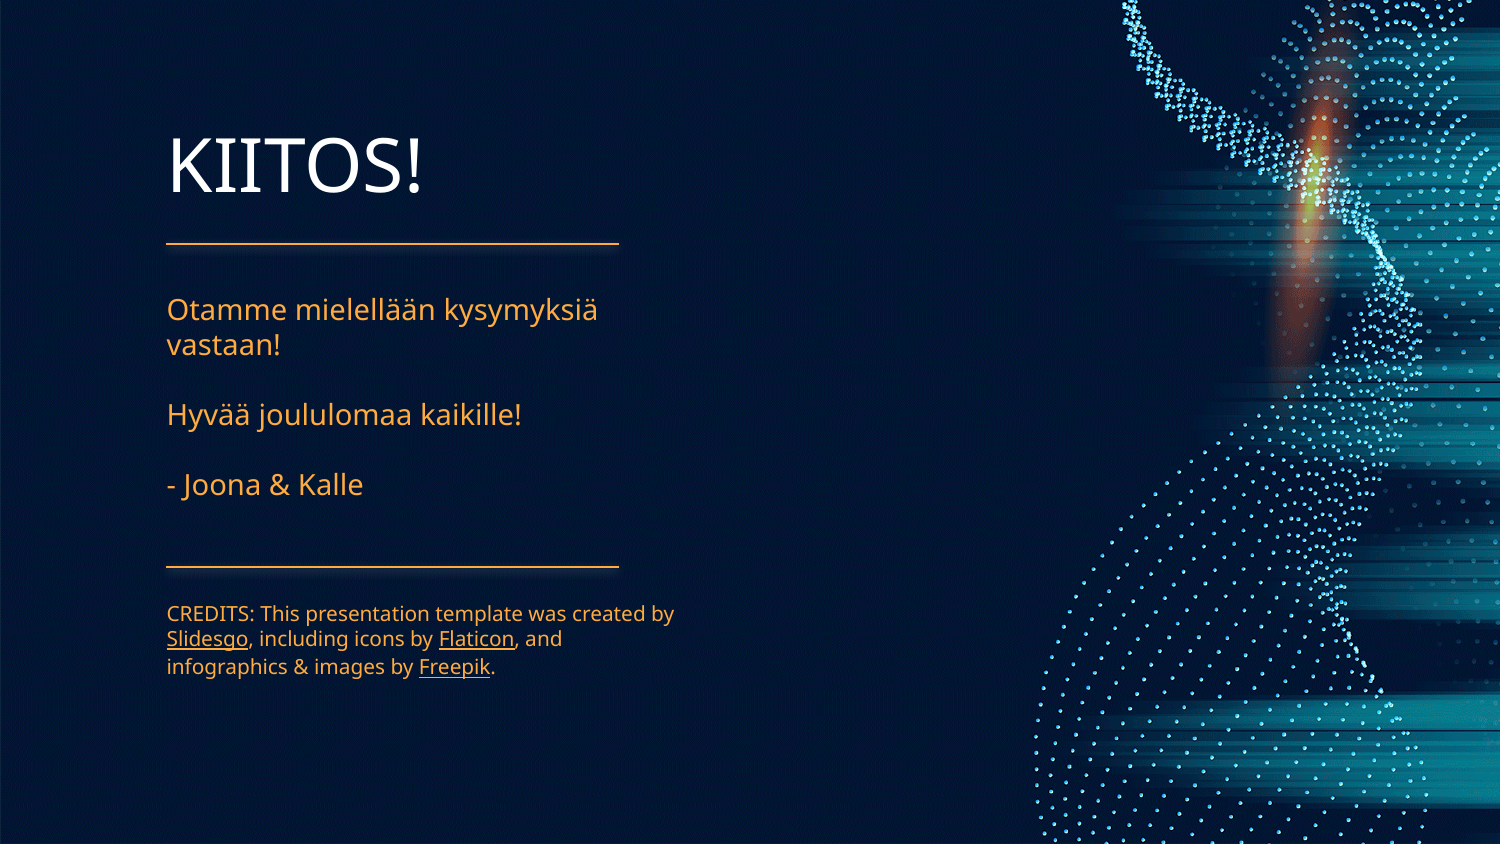

# KIITOS!
Otamme mielellään kysymyksiä vastaan!
Hyvää joululomaa kaikille!
- Joona & Kalle